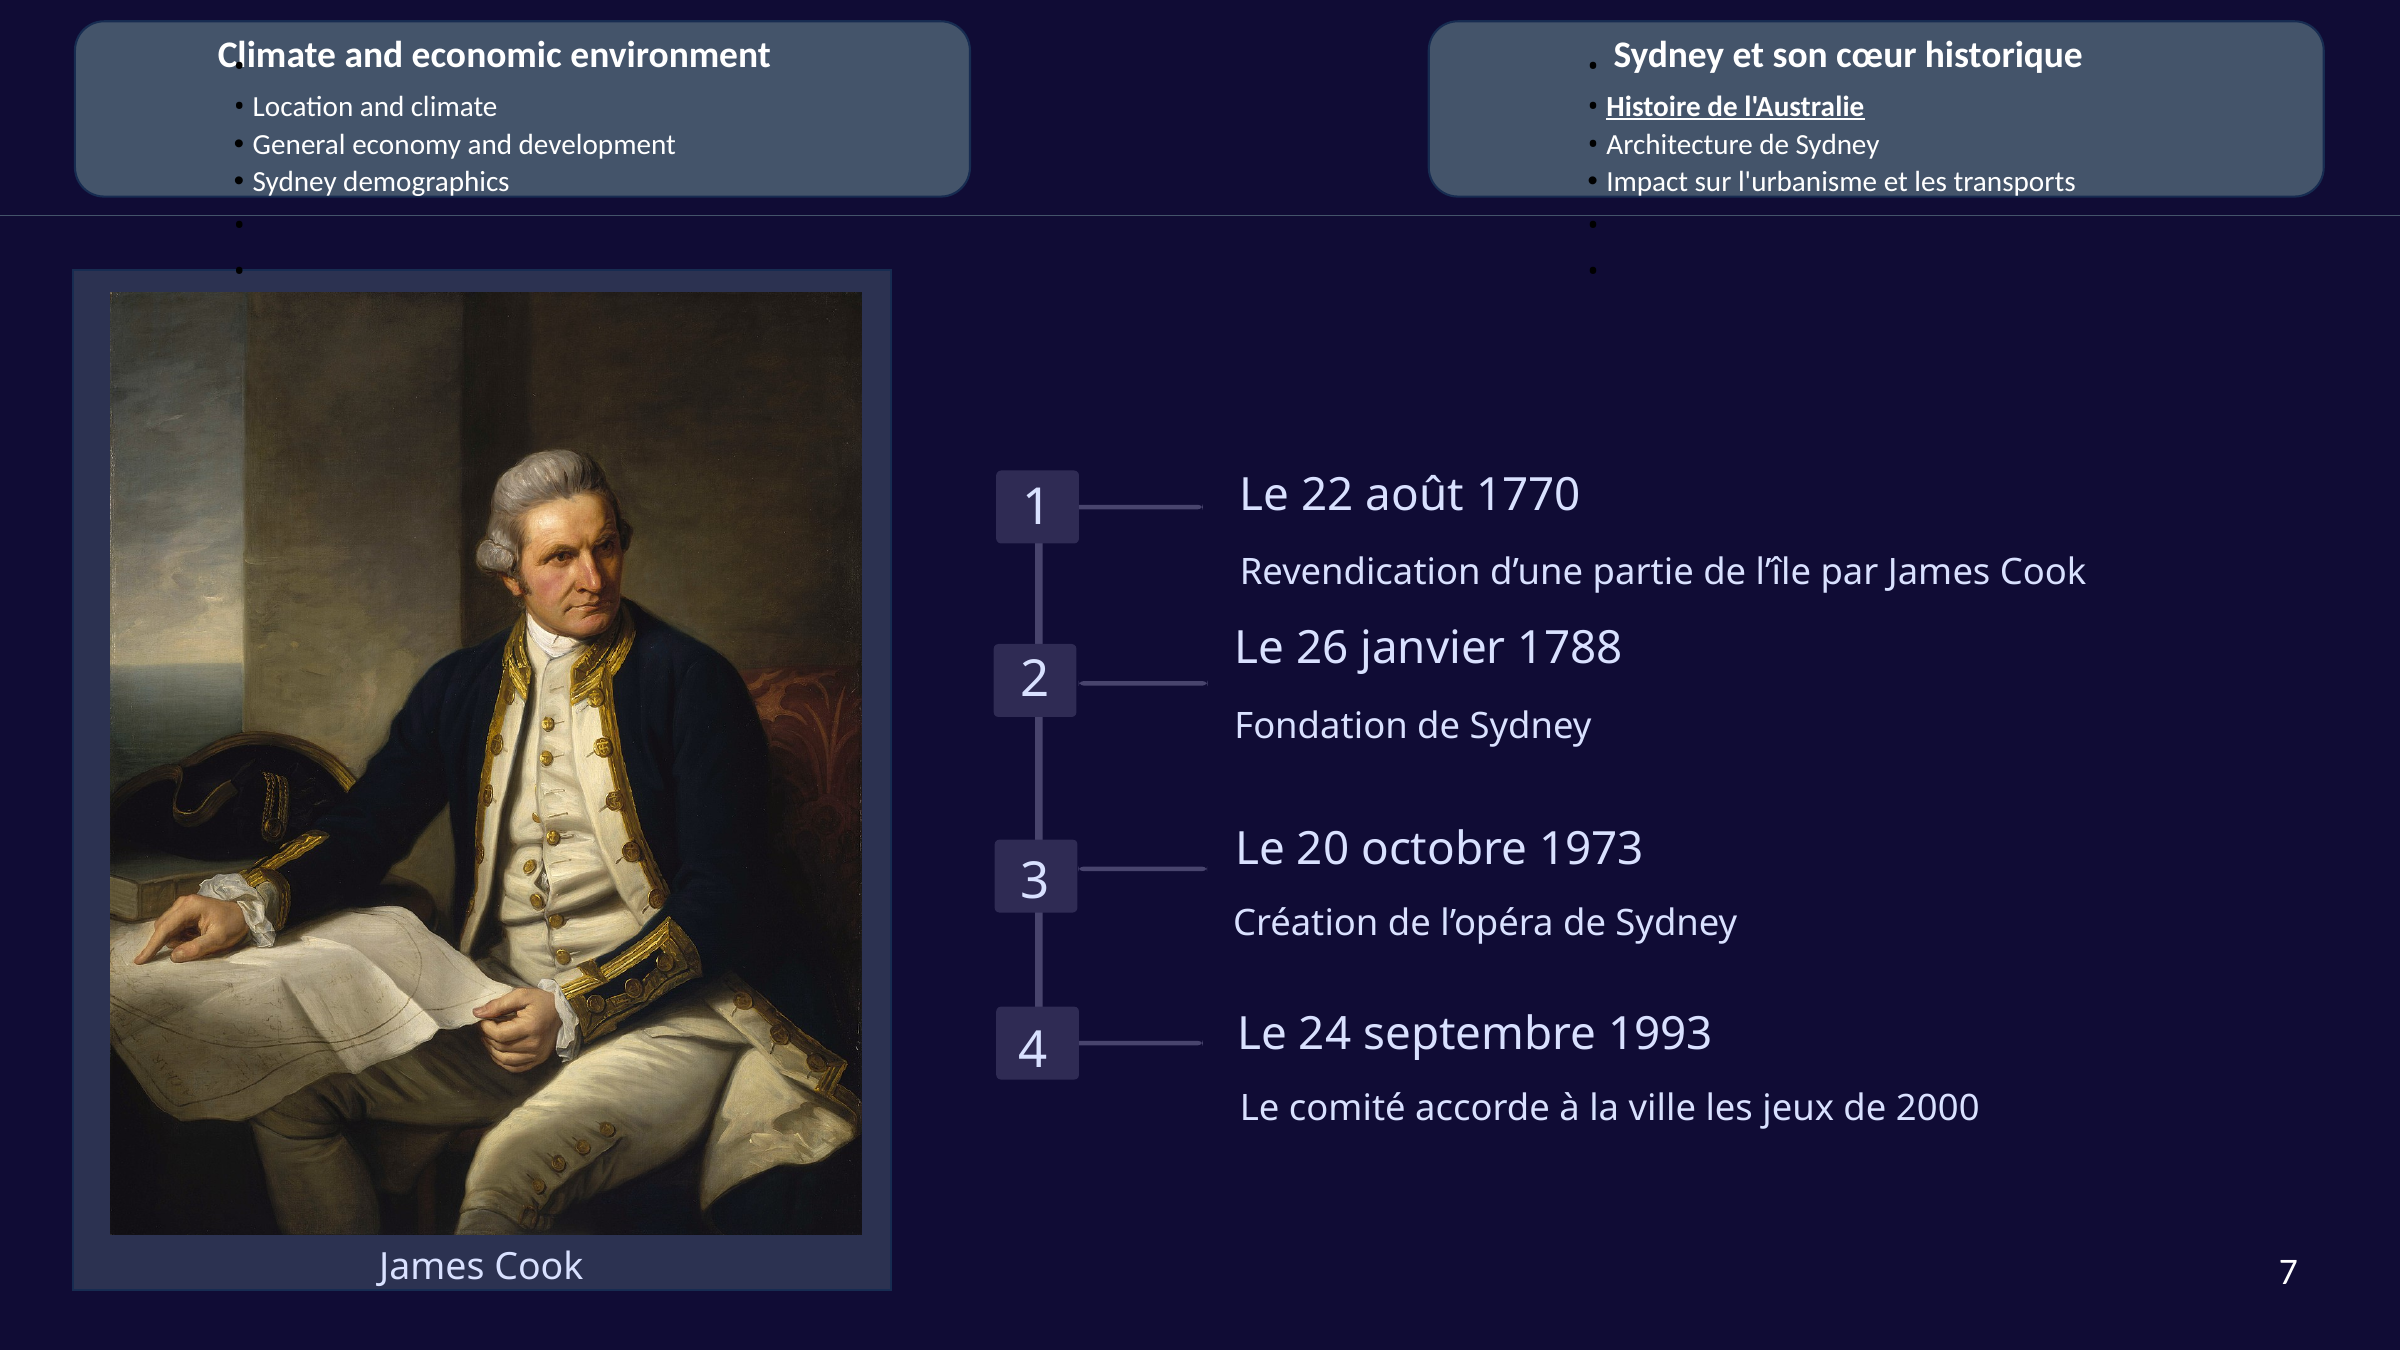

Climate and economic environment
Sydney et son cœur historique
Location and climate
General economy and development
Sydney demographics
Histoire de l'Australie
Architecture de Sydney
Impact sur l'urbanisme et les transports
Le 22 août 1770
1
Revendication d’une partie de l’île par James Cook
Le 26 janvier 1788
2
Fondation de Sydney
3
Le 24 septembre 1993
Le comité accorde à la ville les jeux de 2000
Le 20 octobre 1973
3
Création de l’opéra de Sydney
4
James Cook
7